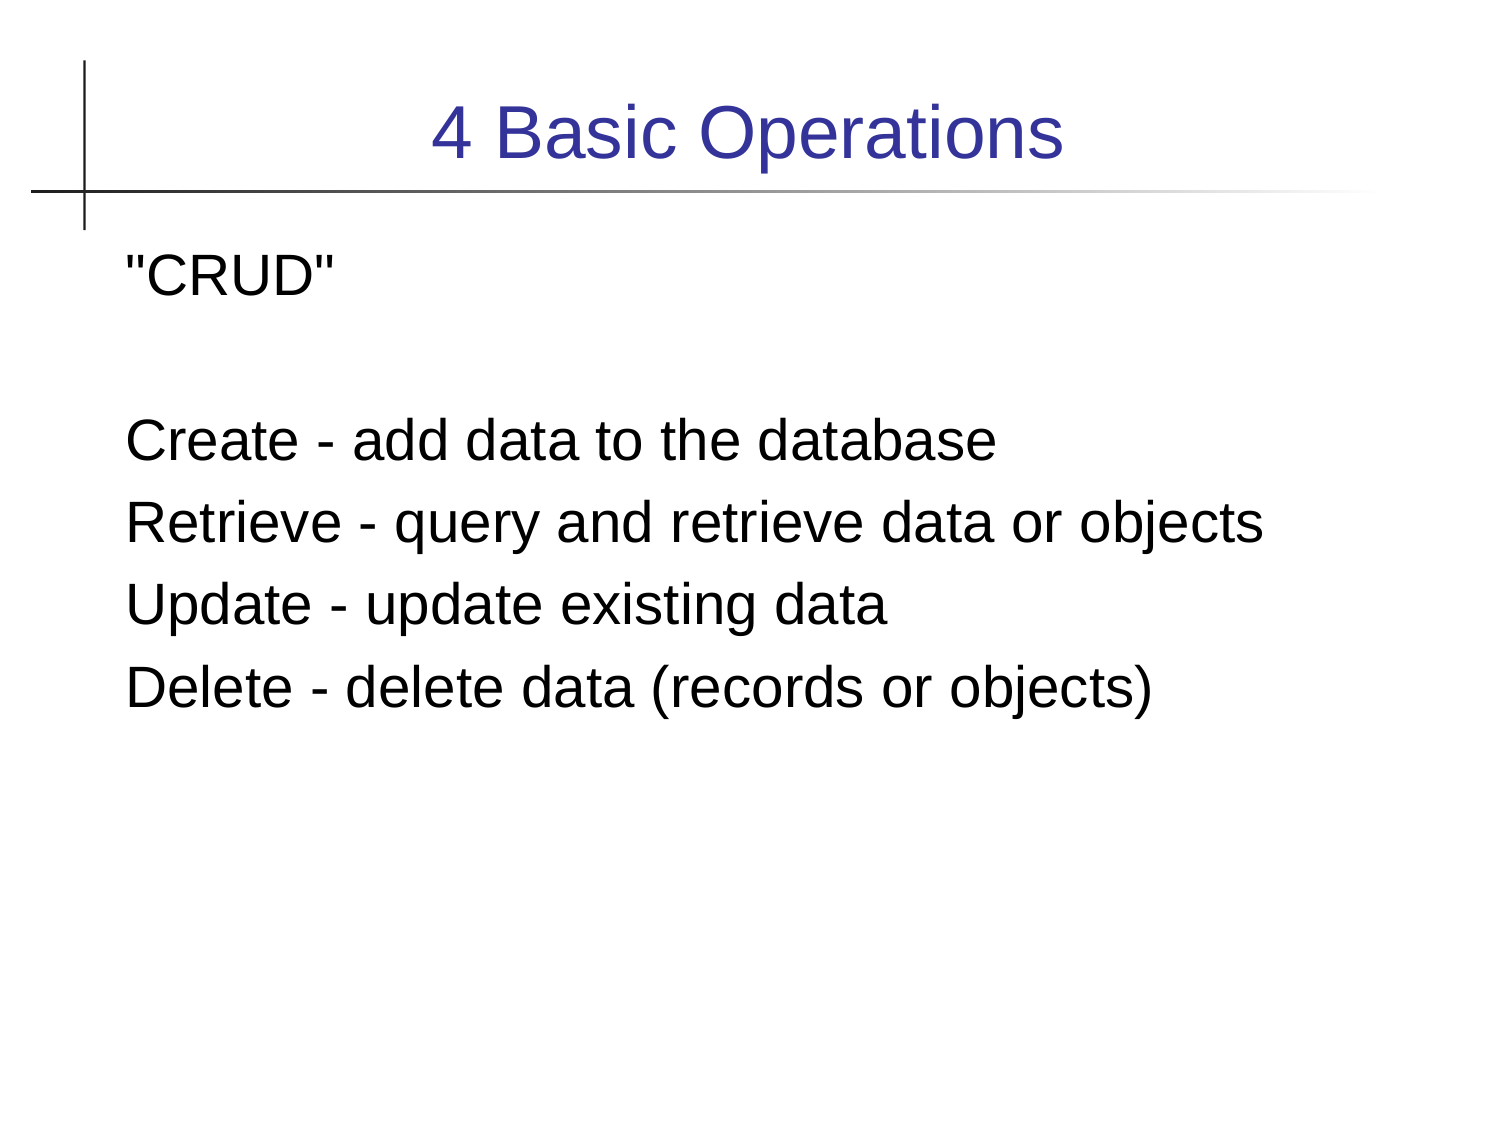

# 4 Basic Operations
"CRUD"
Create - add data to the database
Retrieve - query and retrieve data or objects
Update - update existing data
Delete - delete data (records or objects)